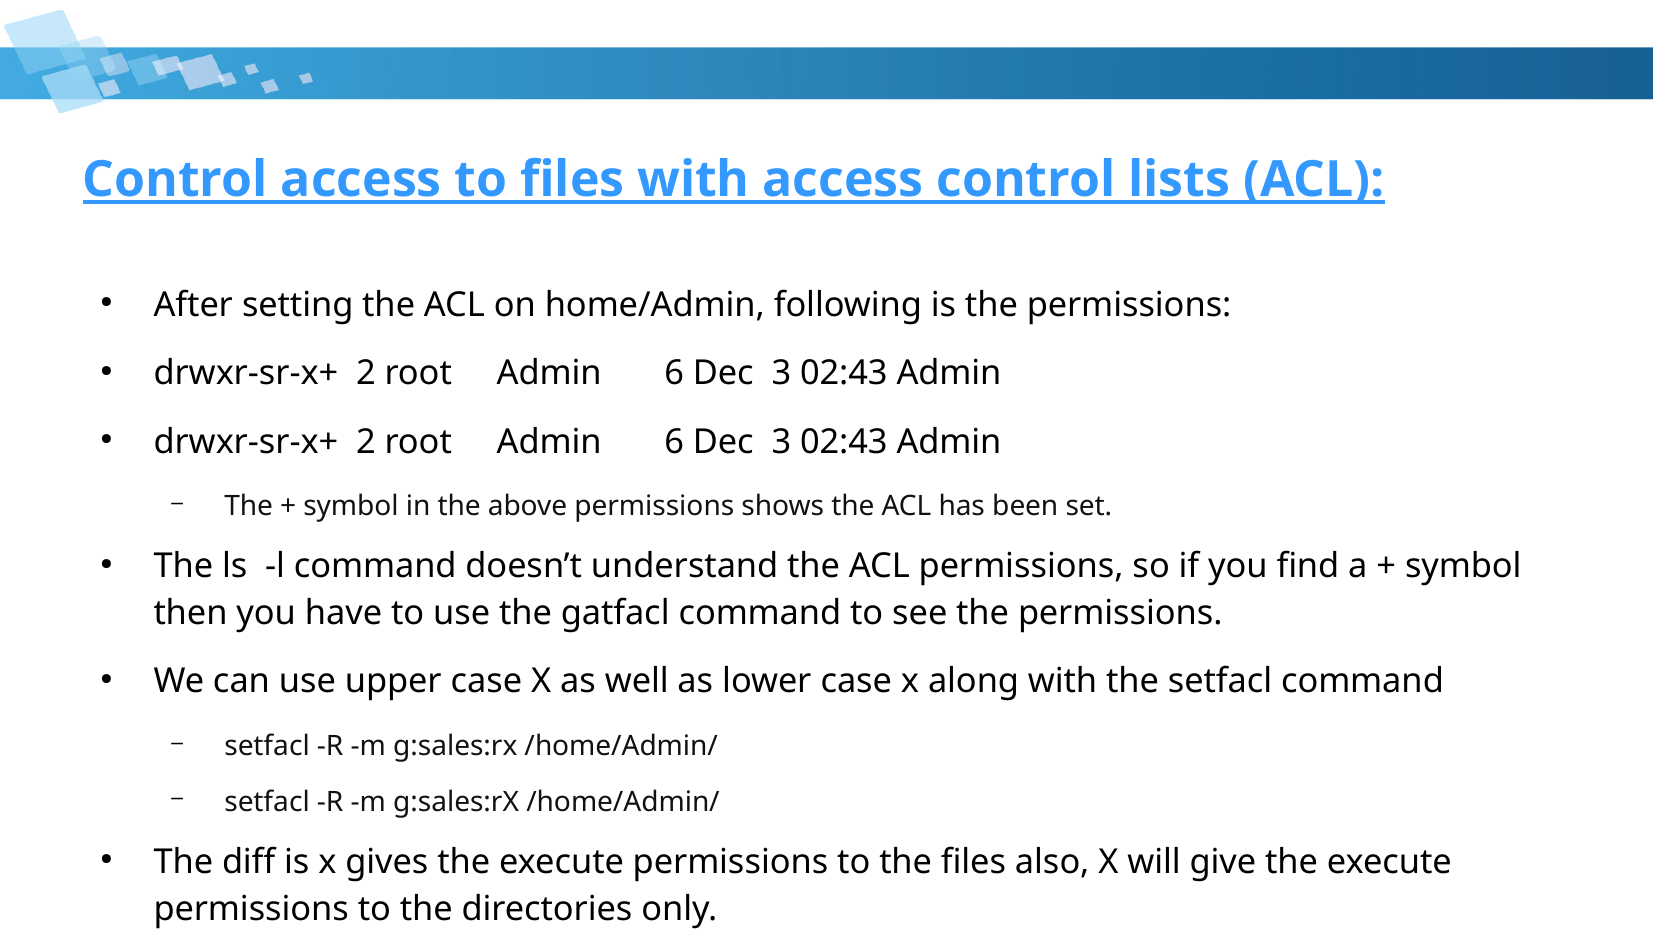

# Control access to files with access control lists (ACL):
After setting the ACL on home/Admin, following is the permissions:
drwxr-sr-x+ 2 root Admin 6 Dec 3 02:43 Admin
drwxr-sr-x+ 2 root Admin 6 Dec 3 02:43 Admin
The + symbol in the above permissions shows the ACL has been set.
The ls -l command doesn’t understand the ACL permissions, so if you find a + symbol then you have to use the gatfacl command to see the permissions.
We can use upper case X as well as lower case x along with the setfacl command
setfacl -R -m g:sales:rx /home/Admin/
setfacl -R -m g:sales:rX /home/Admin/
The diff is x gives the execute permissions to the files also, X will give the execute permissions to the directories only.